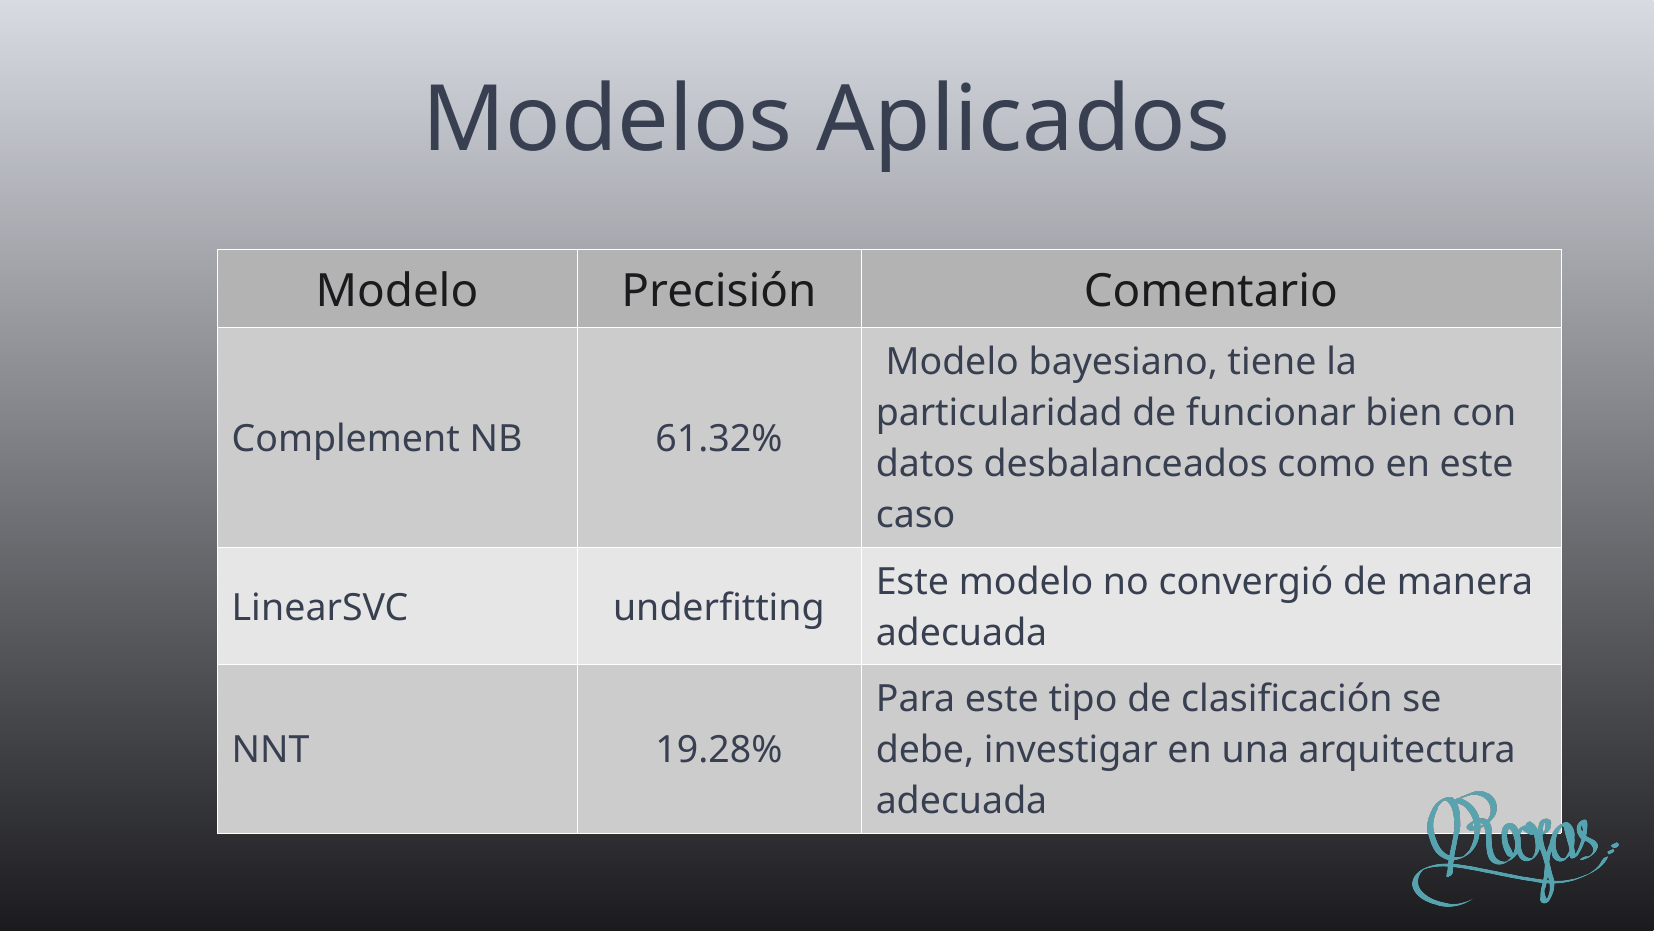

# Modelos Aplicados
| Modelo | Precisión | Comentario |
| --- | --- | --- |
| Complement NB | 61.32% | Modelo bayesiano, tiene la particularidad de funcionar bien con datos desbalanceados como en este caso |
| LinearSVC | underfitting | Este modelo no convergió de manera adecuada |
| NNT | 19.28% | Para este tipo de clasificación se debe, investigar en una arquitectura adecuada |